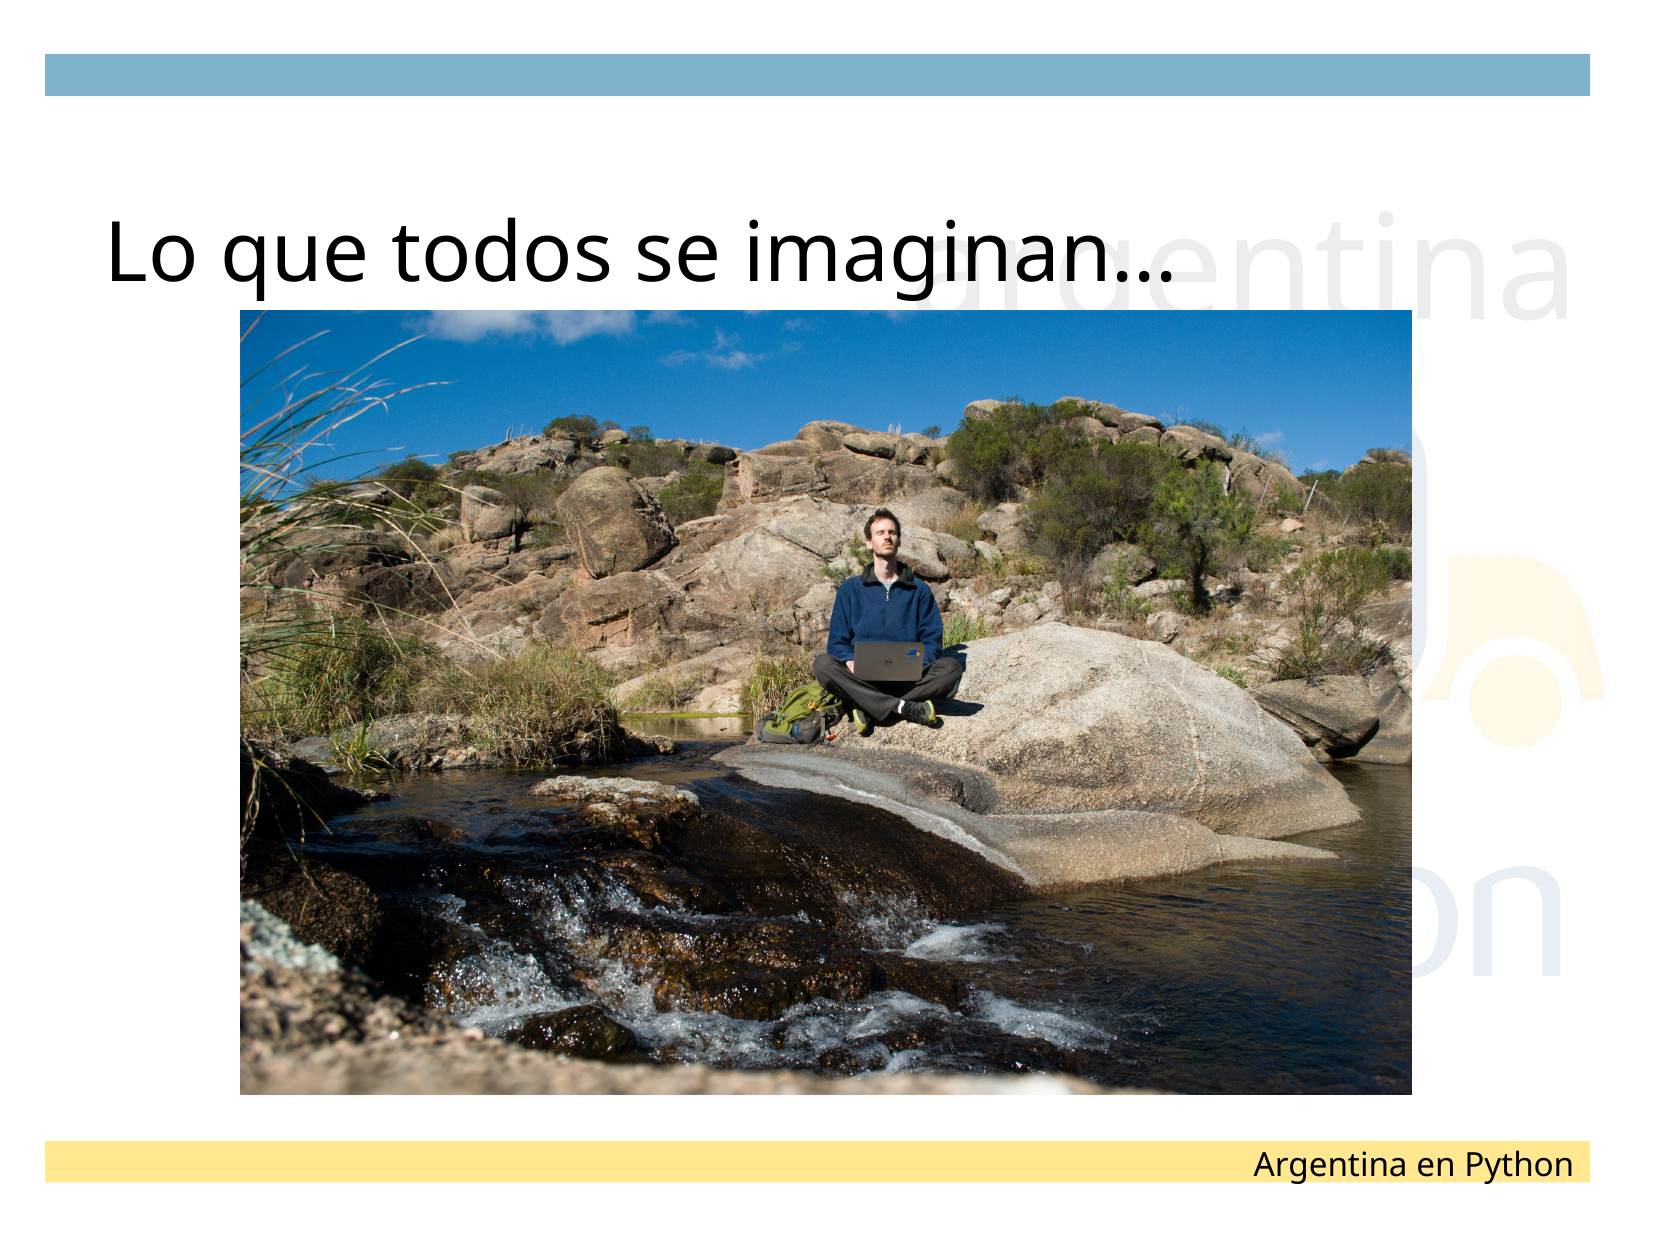

Lo que todos se imaginan...
Argentina en Python